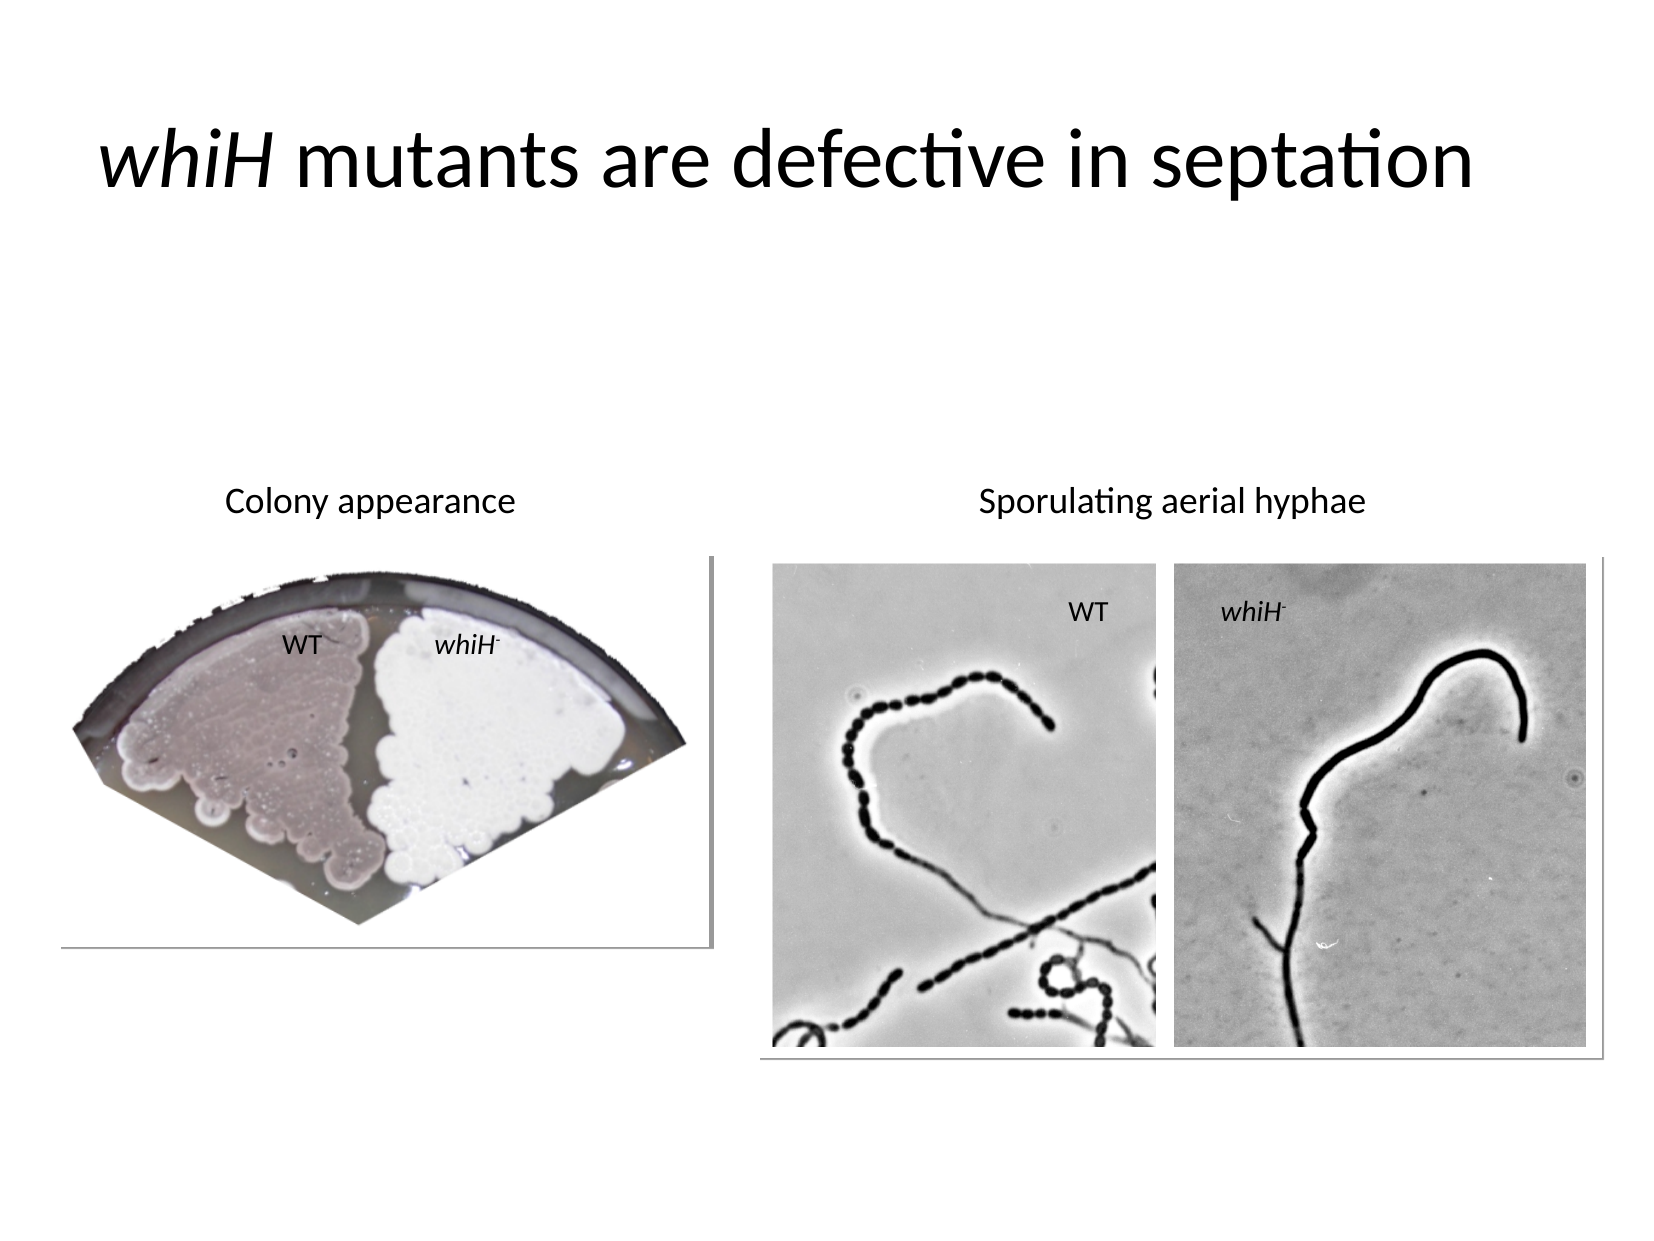

# whiH mutants are defective in septation
Colony appearance
Sporulating aerial hyphae
whiH-
WT
whiH-
WT